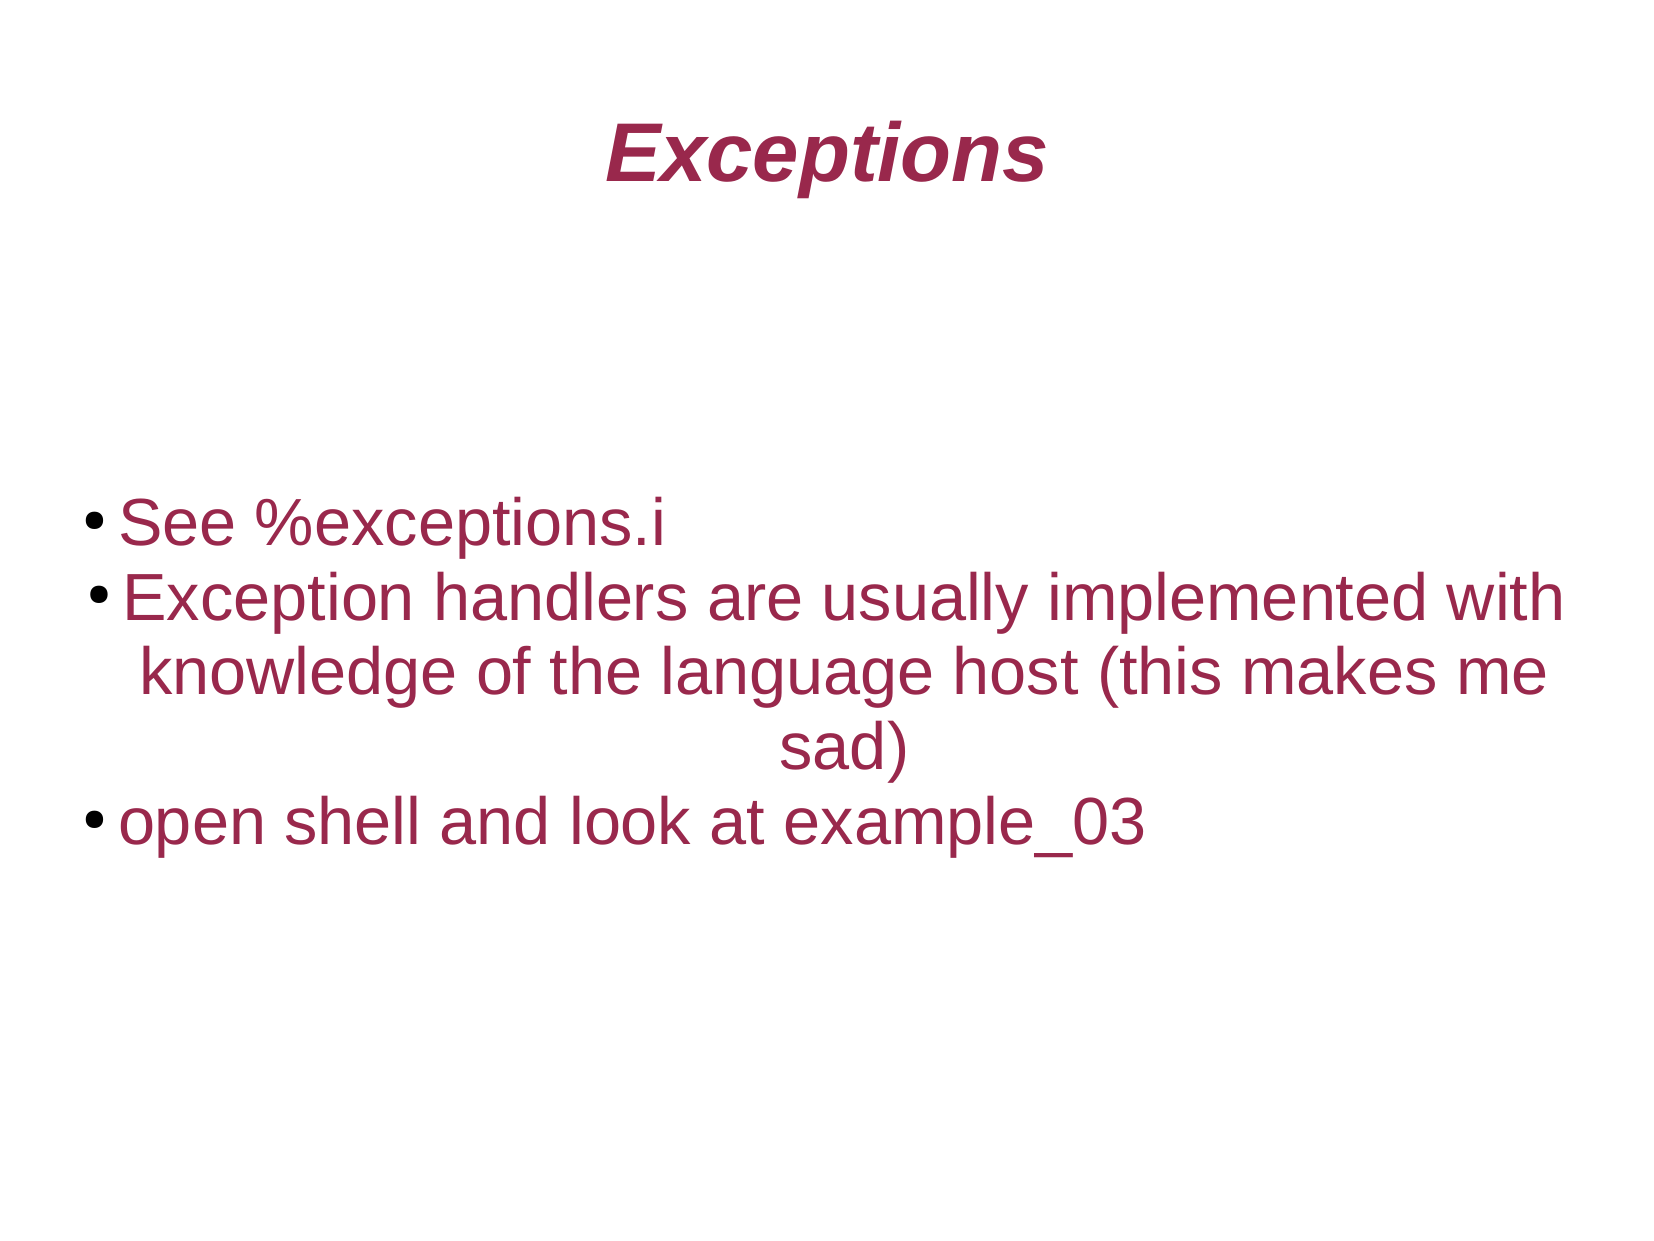

# Exceptions
See %exceptions.i
Exception handlers are usually implemented with knowledge of the language host (this makes me sad)
open shell and look at example_03